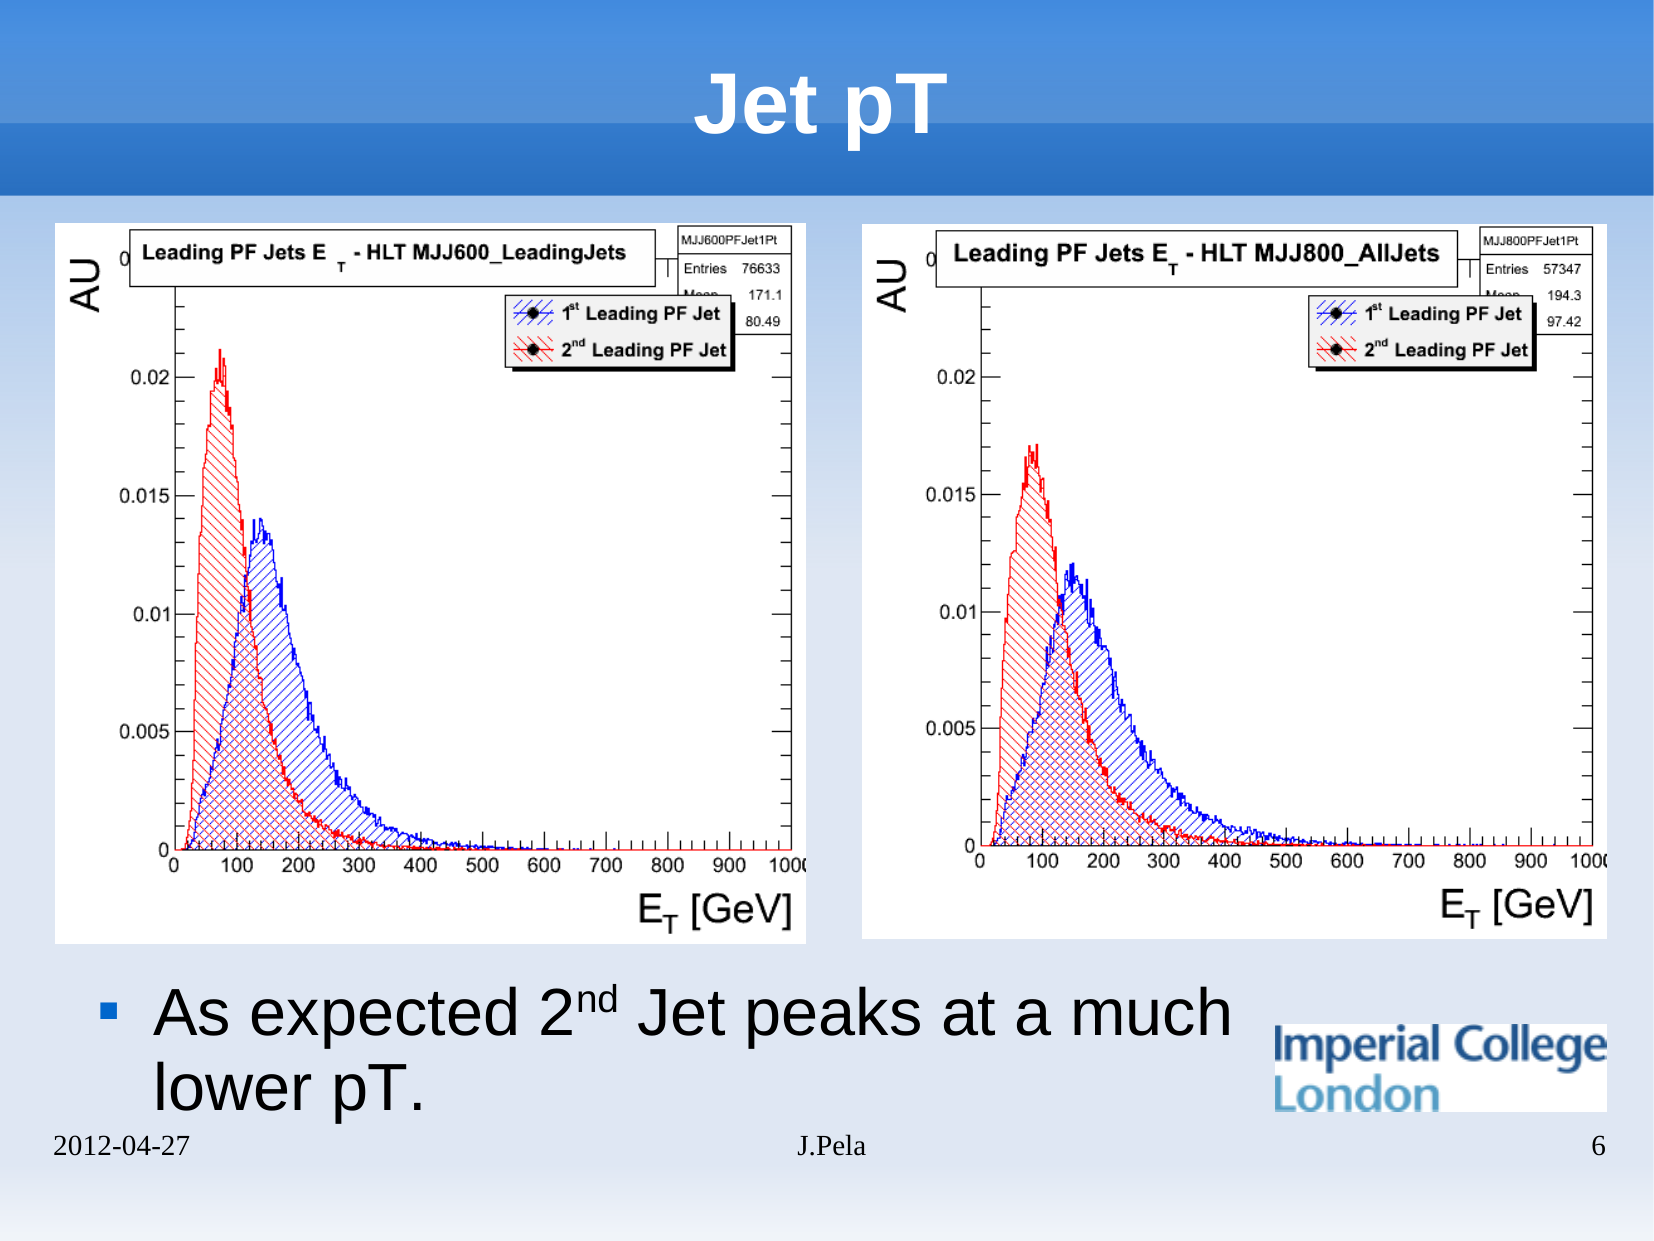

# Jet pT
As expected 2nd Jet peaks at a much lower pT.
2012-04-27
J.Pela
6